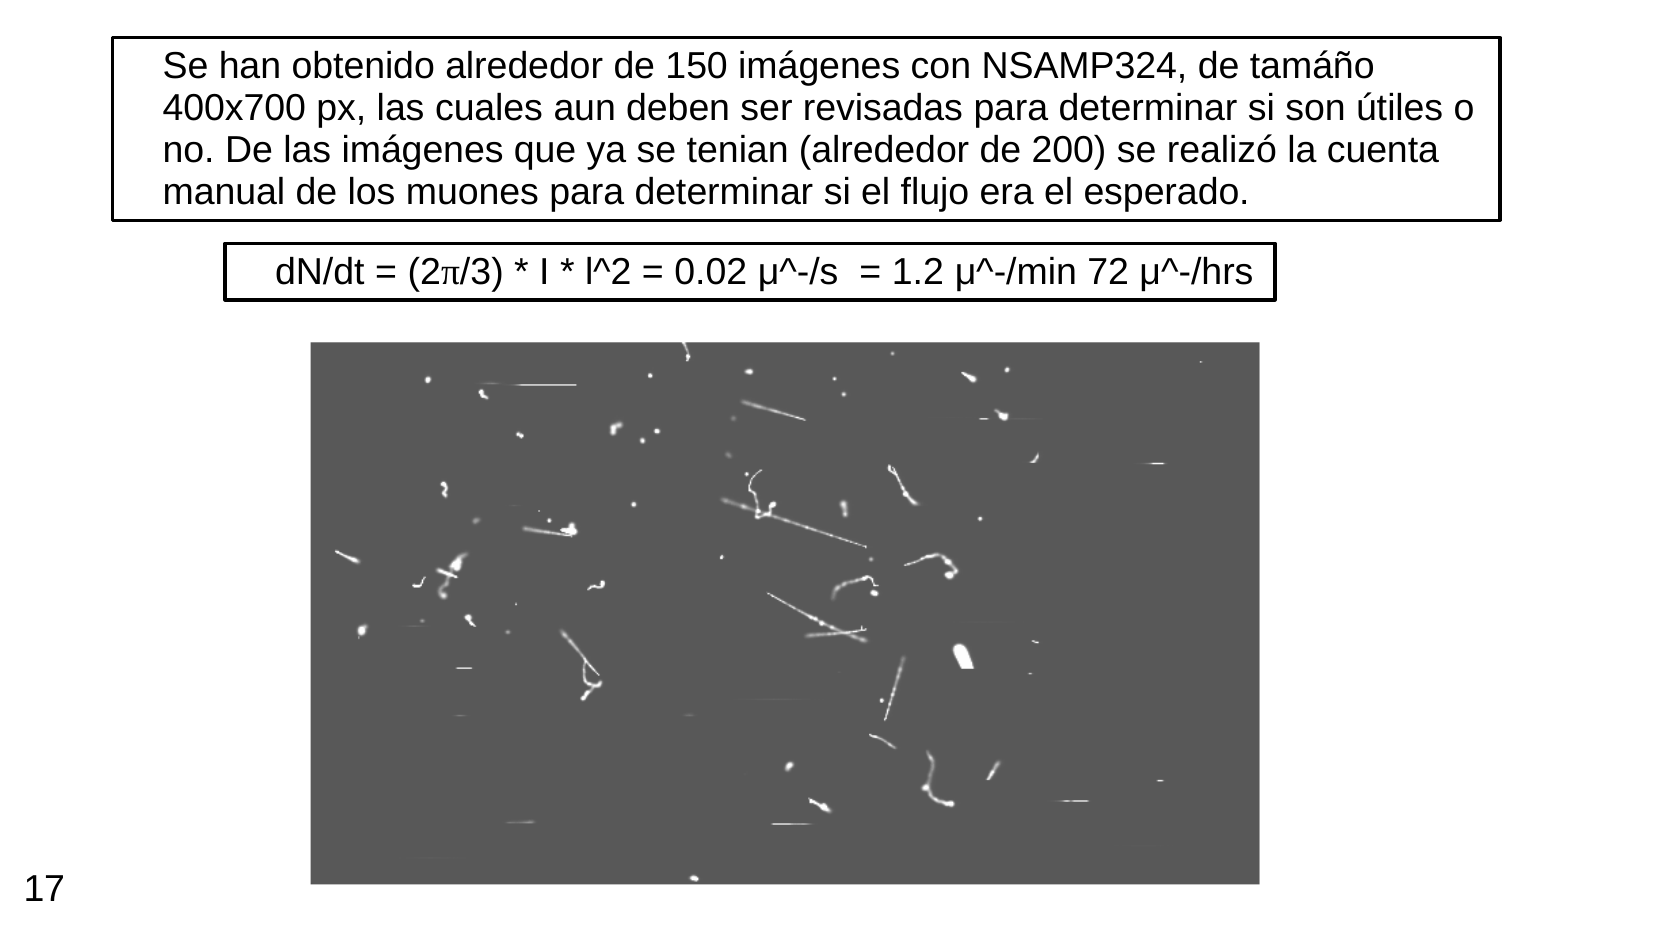

Se han obtenido alrededor de 150 imágenes con NSAMP324, de tamáño 400x700 px, las cuales aun deben ser revisadas para determinar si son útiles o no. De las imágenes que ya se tenian (alrededor de 200) se realizó la cuenta manual de los muones para determinar si el flujo era el esperado.
dN/dt = (2π/3) * I * l^2 = 0.02 μ^-/s = 1.2 μ^-/min 72 μ^-/hrs